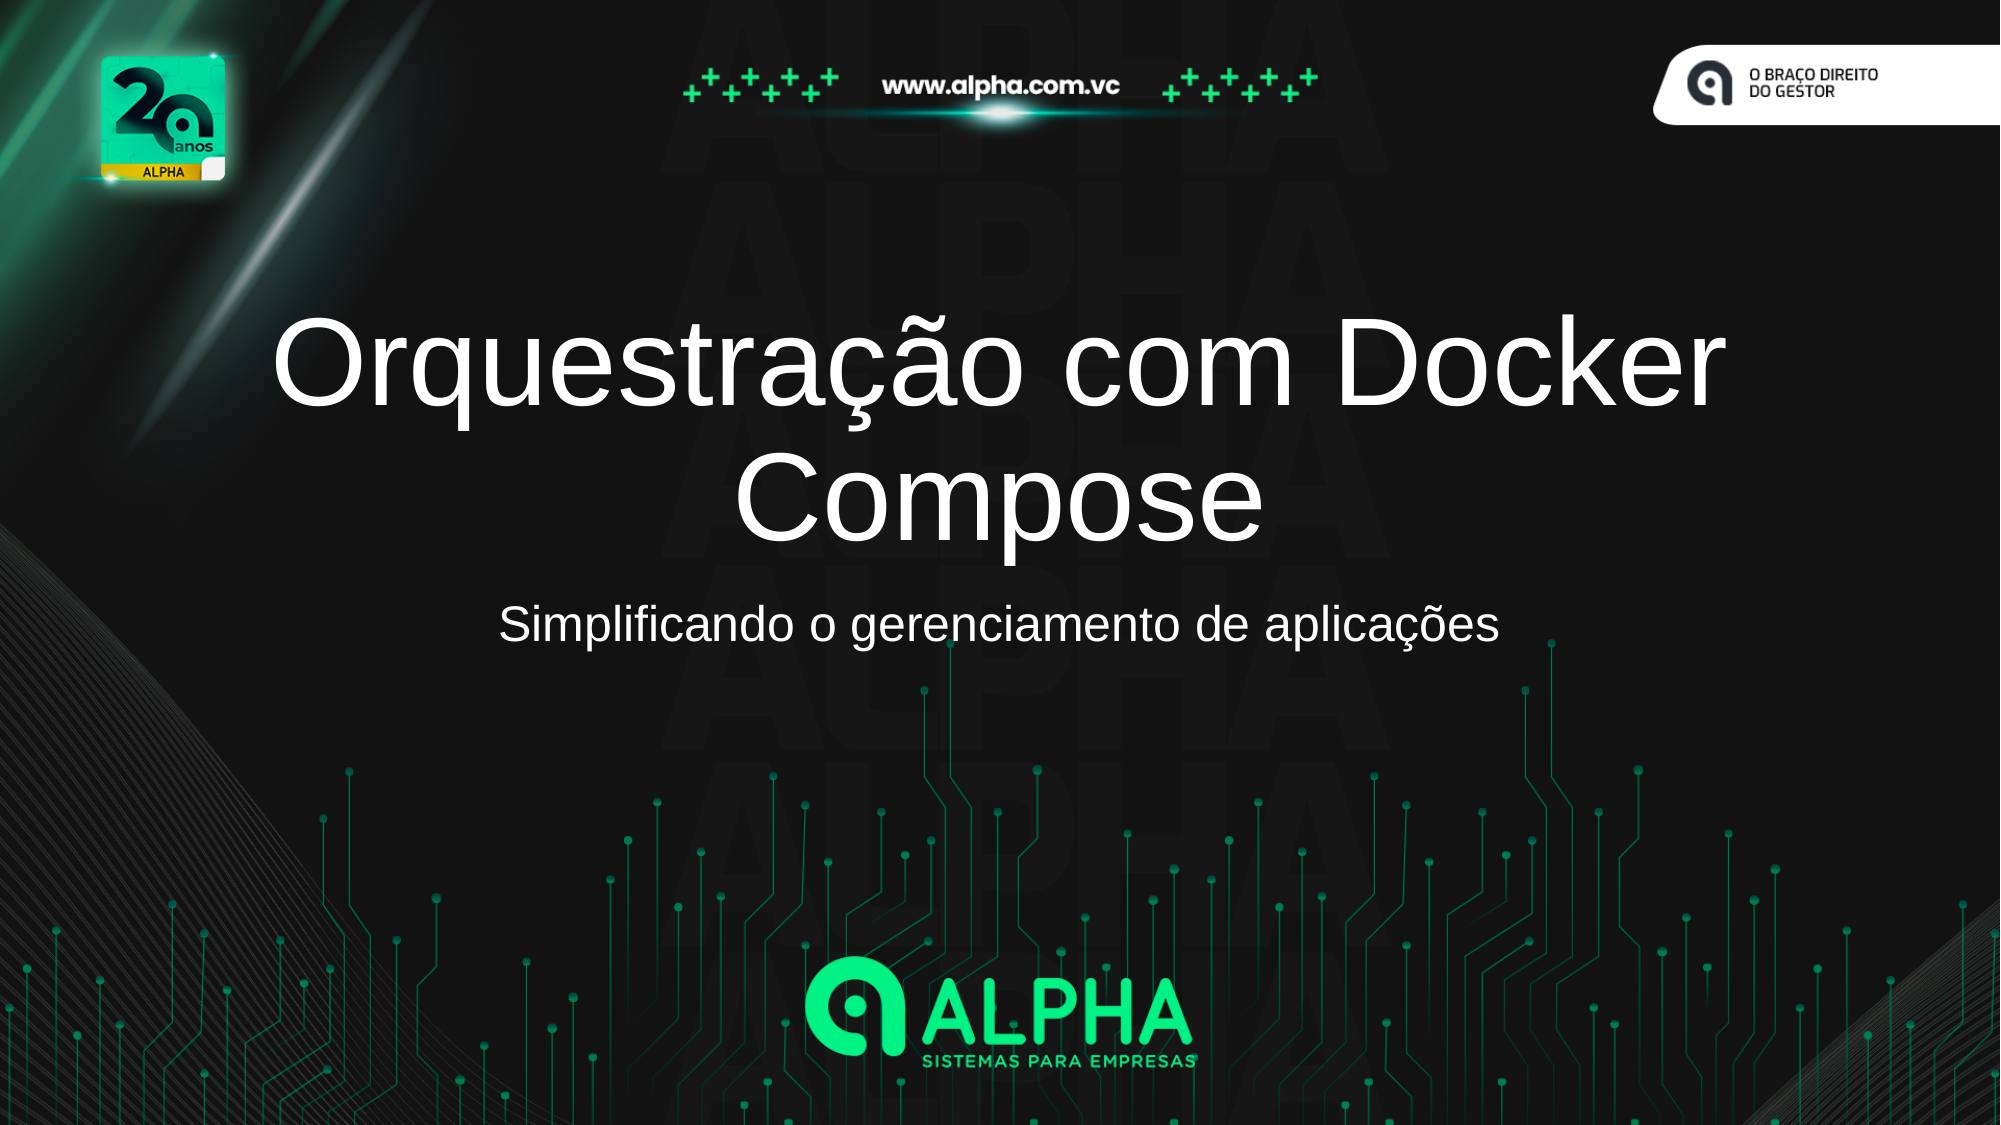

Orquestração com Docker Compose
Simplificando o gerenciamento de aplicações